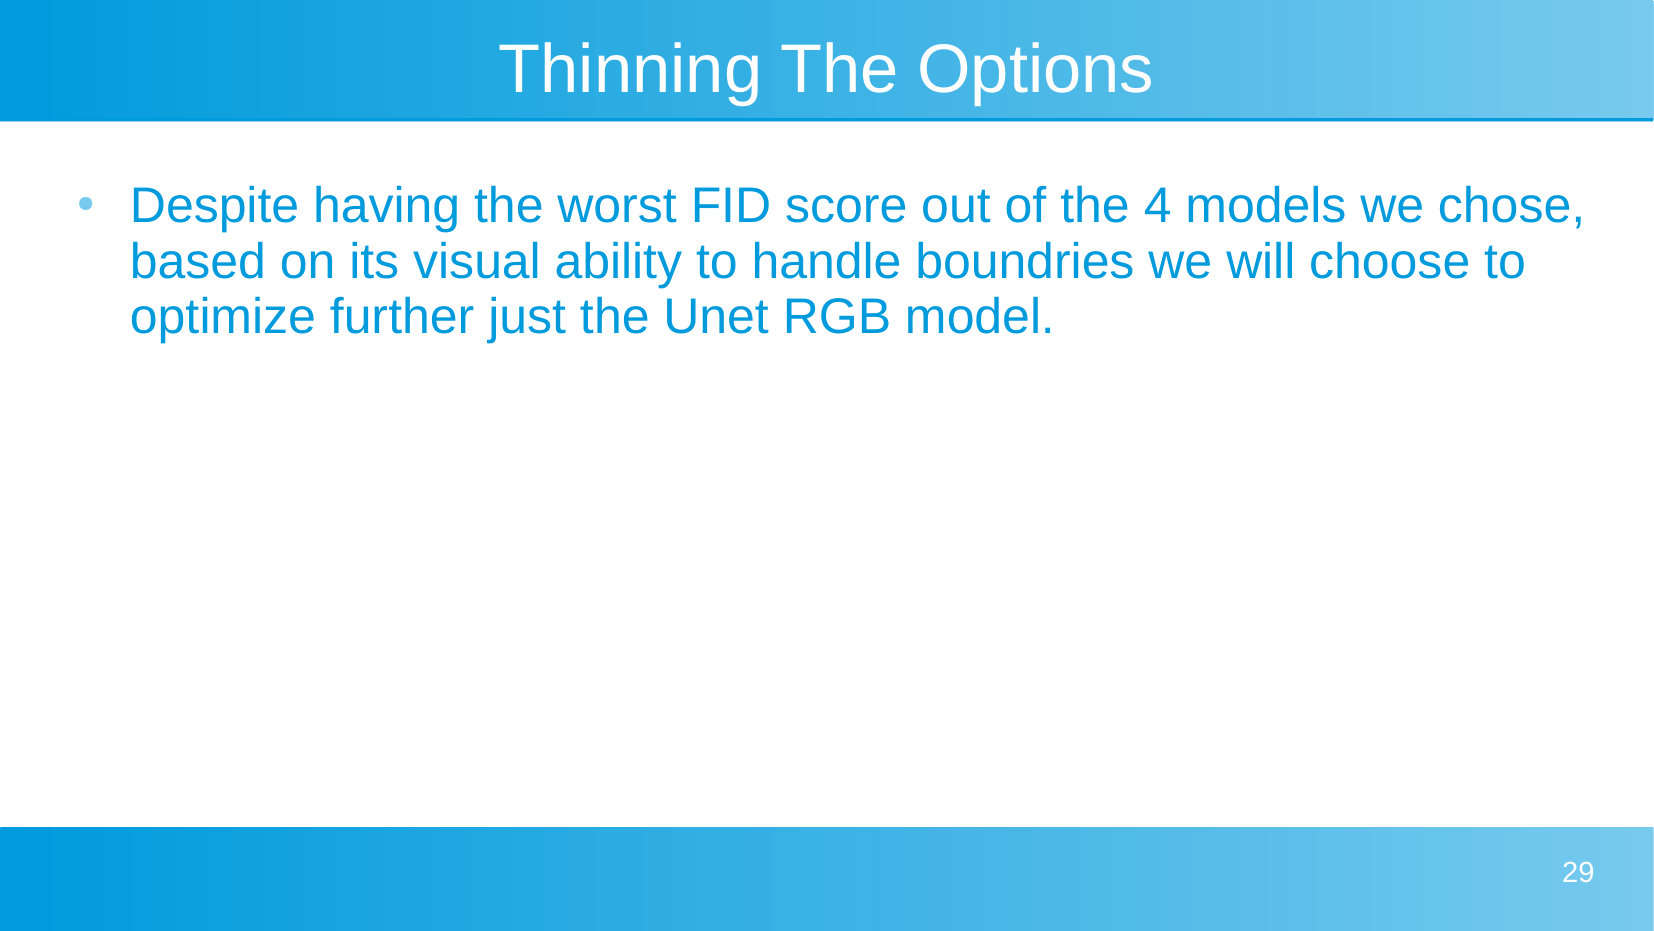

# Thinning The Options
Despite having the worst FID score out of the 4 models we chose, based on its visual ability to handle boundries we will choose to optimize further just the Unet RGB model.
29